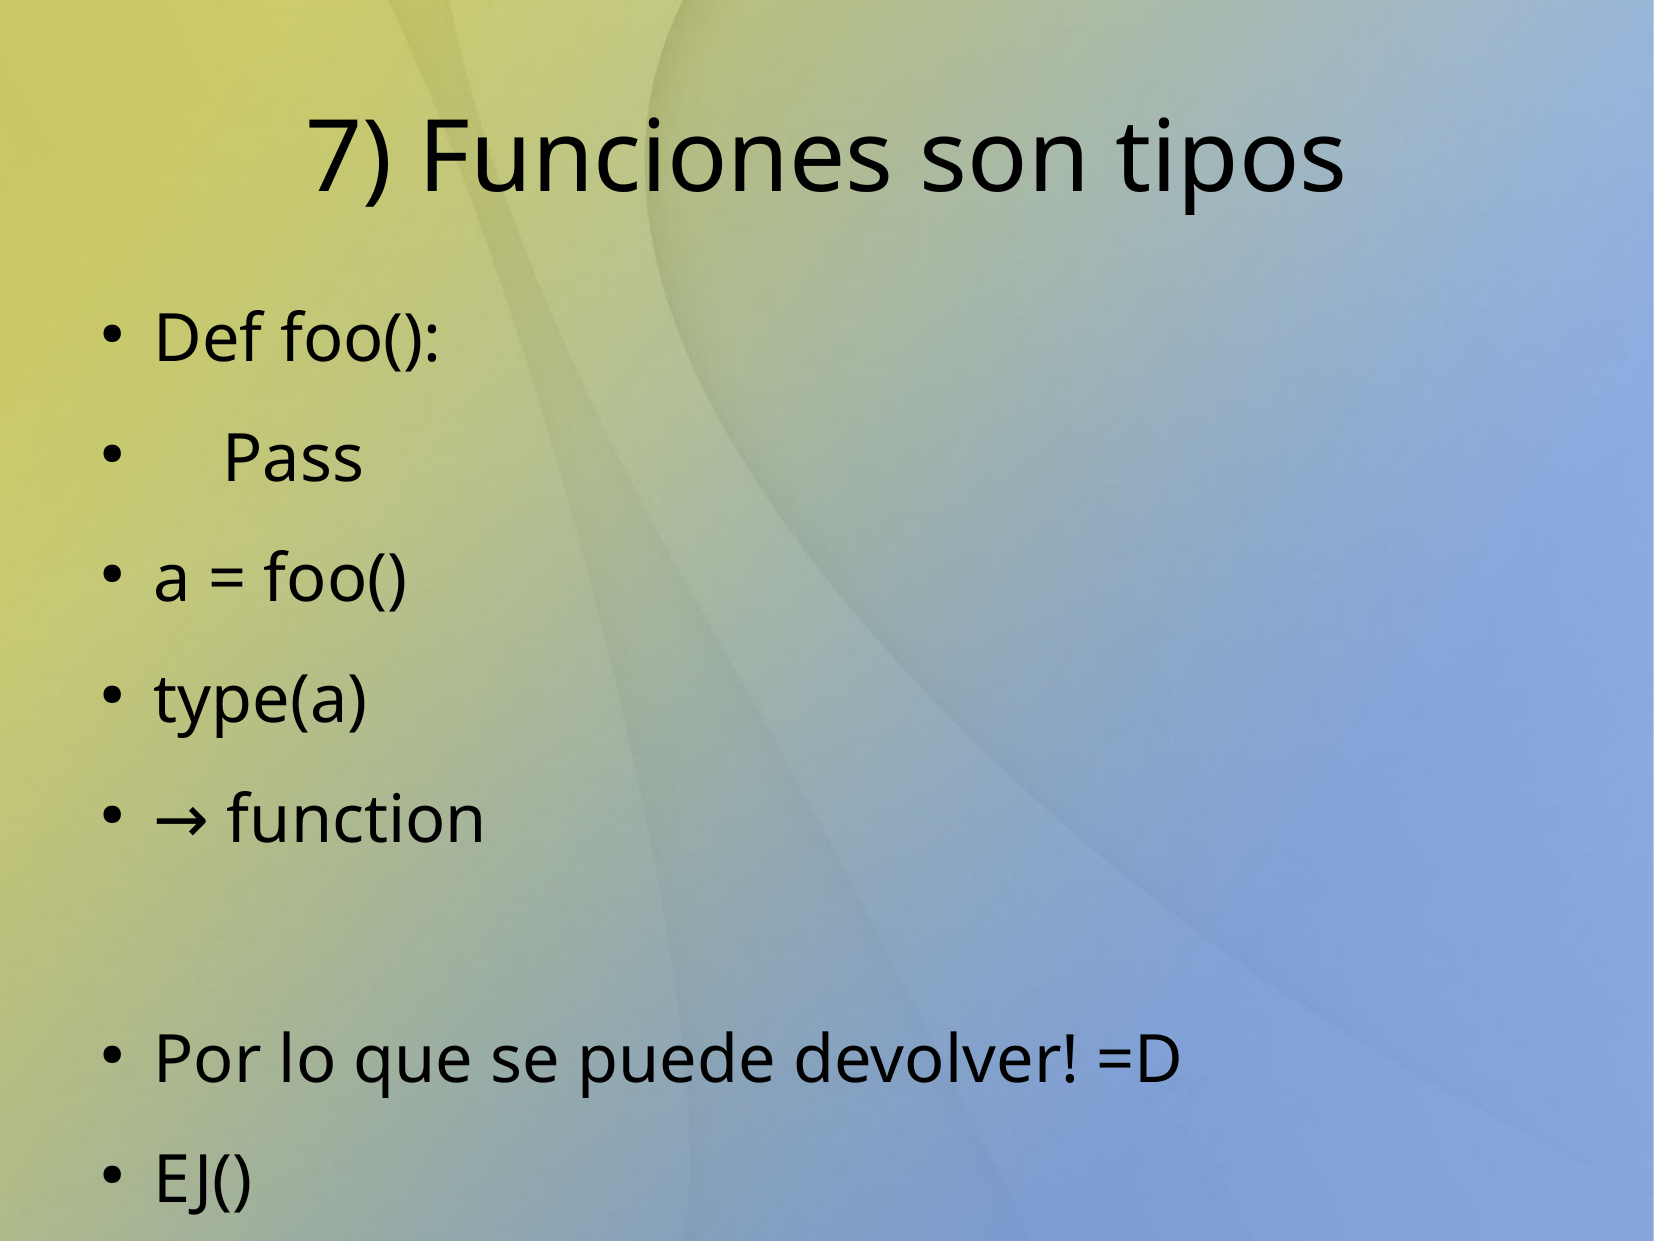

# 7) Funciones son tipos
Def foo():
 Pass
a = foo()
type(a)
→ function
Por lo que se puede devolver! =D
EJ()